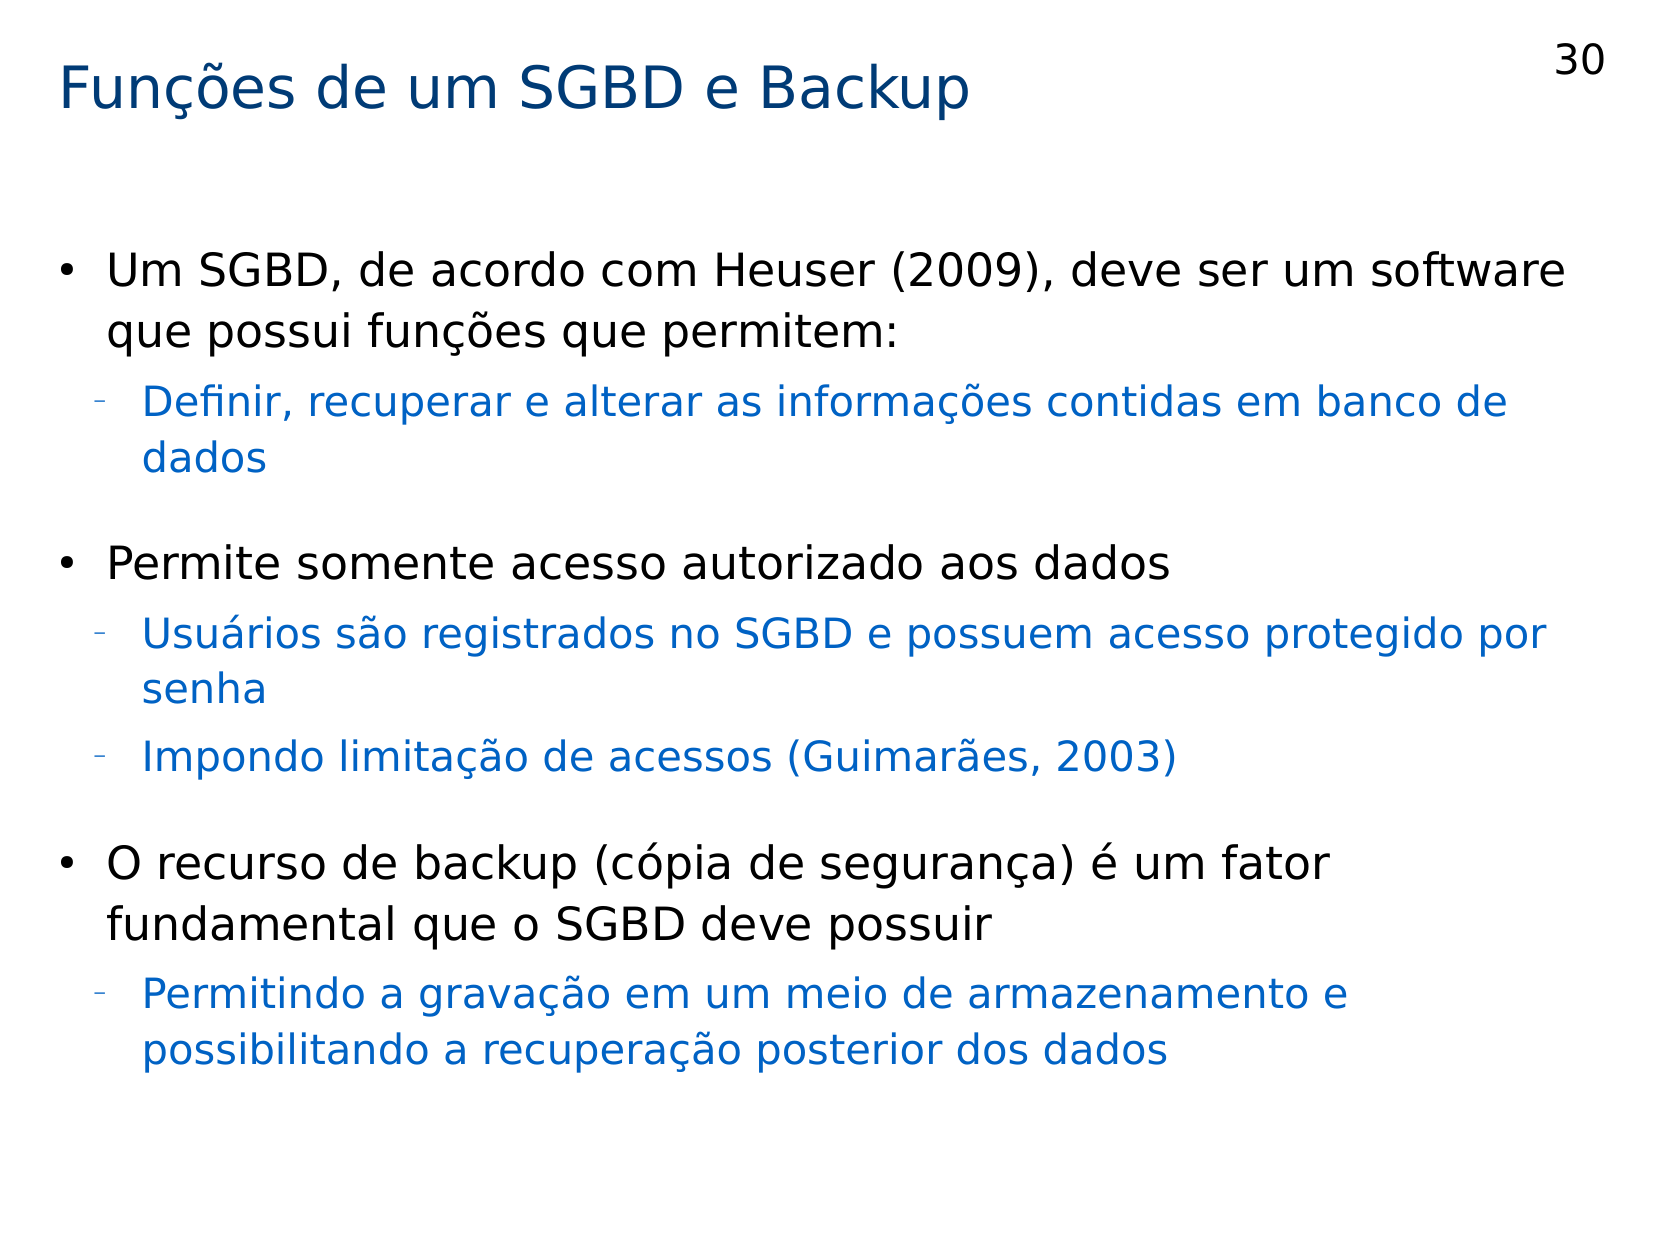

# Funções de um SGBD e Backup
30
Um SGBD, de acordo com Heuser (2009), deve ser um software que possui funções que permitem:
Definir, recuperar e alterar as informações contidas em banco de dados
Permite somente acesso autorizado aos dados
Usuários são registrados no SGBD e possuem acesso protegido por senha
Impondo limitação de acessos (Guimarães, 2003)
O recurso de backup (cópia de segurança) é um fator fundamental que o SGBD deve possuir
Permitindo a gravação em um meio de armazenamento e possibilitando a recuperação posterior dos dados